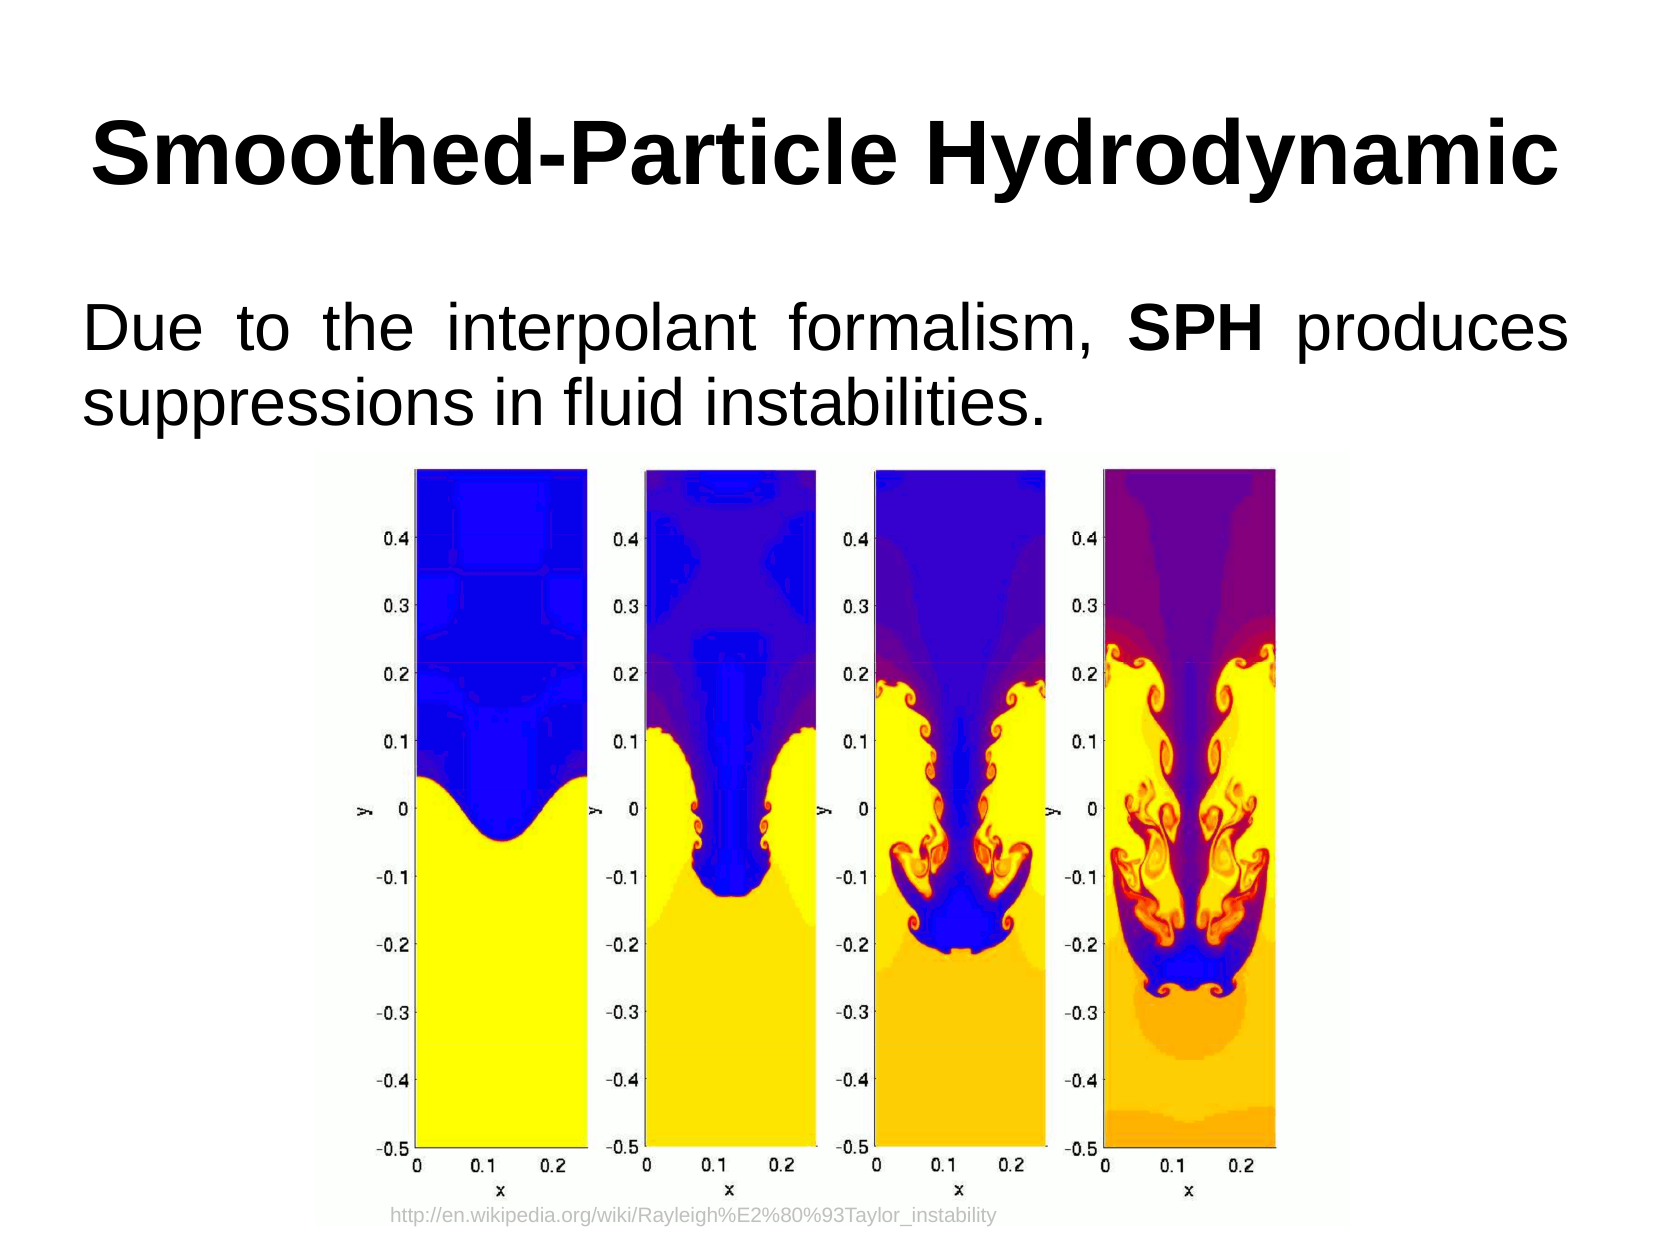

# Smoothed-Particle Hydrodynamic
Due to the interpolant formalism, SPH produces suppressions in fluid instabilities.
http://en.wikipedia.org/wiki/Rayleigh%E2%80%93Taylor_instability